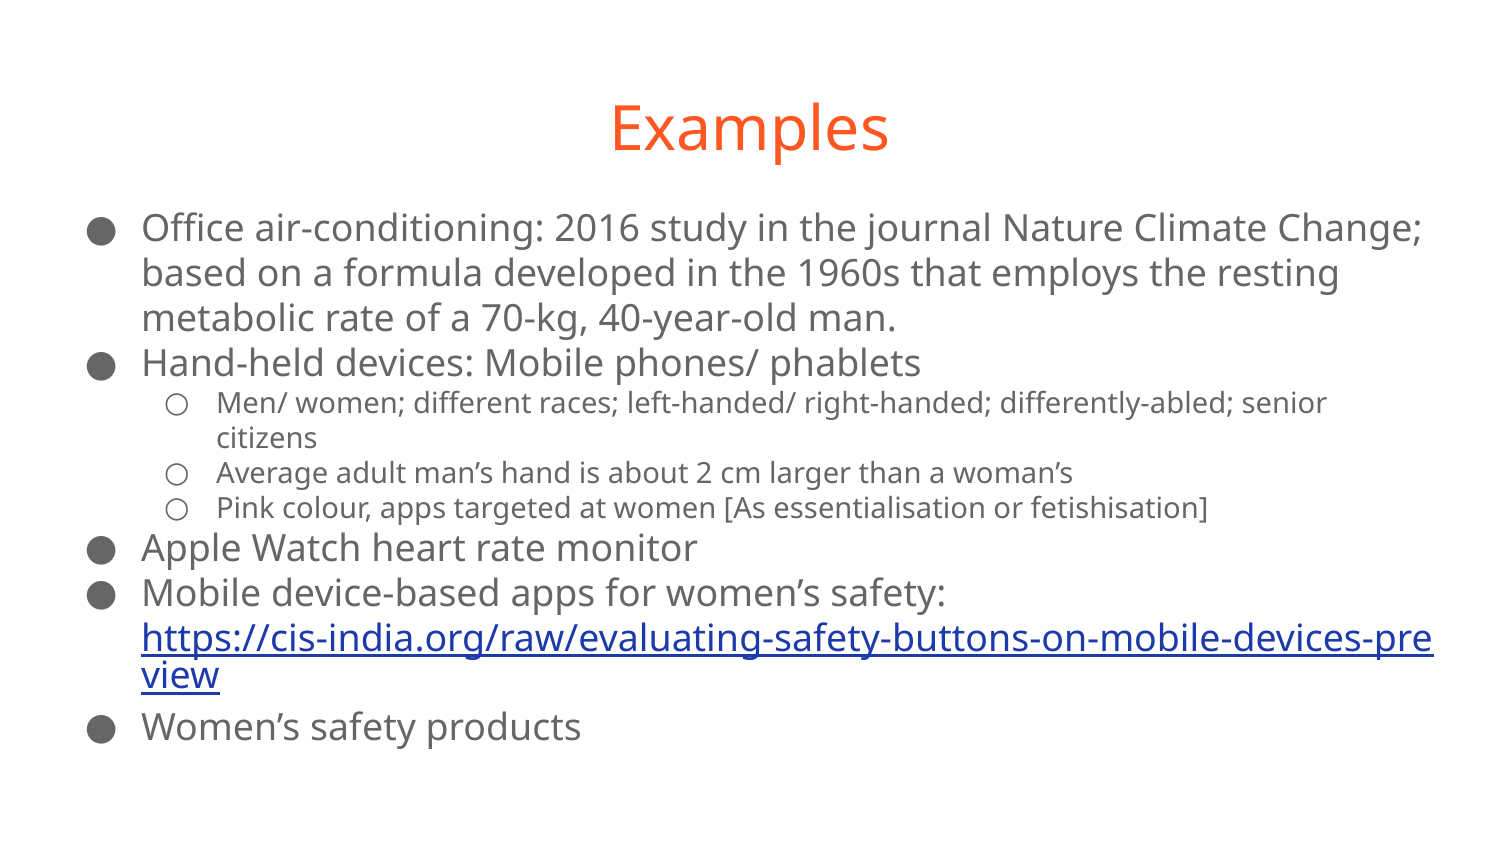

# Examples
Office air-conditioning: 2016 study in the journal Nature Climate Change; based on a formula developed in the 1960s that employs the resting metabolic rate of a 70-kg, 40-year-old man.
Hand-held devices: Mobile phones/ phablets
Men/ women; different races; left-handed/ right-handed; differently-abled; senior citizens
Average adult man’s hand is about 2 cm larger than a woman’s
Pink colour, apps targeted at women [As essentialisation or fetishisation]
Apple Watch heart rate monitor
Mobile device-based apps for women’s safety: https://cis-india.org/raw/evaluating-safety-buttons-on-mobile-devices-preview
Women’s safety products